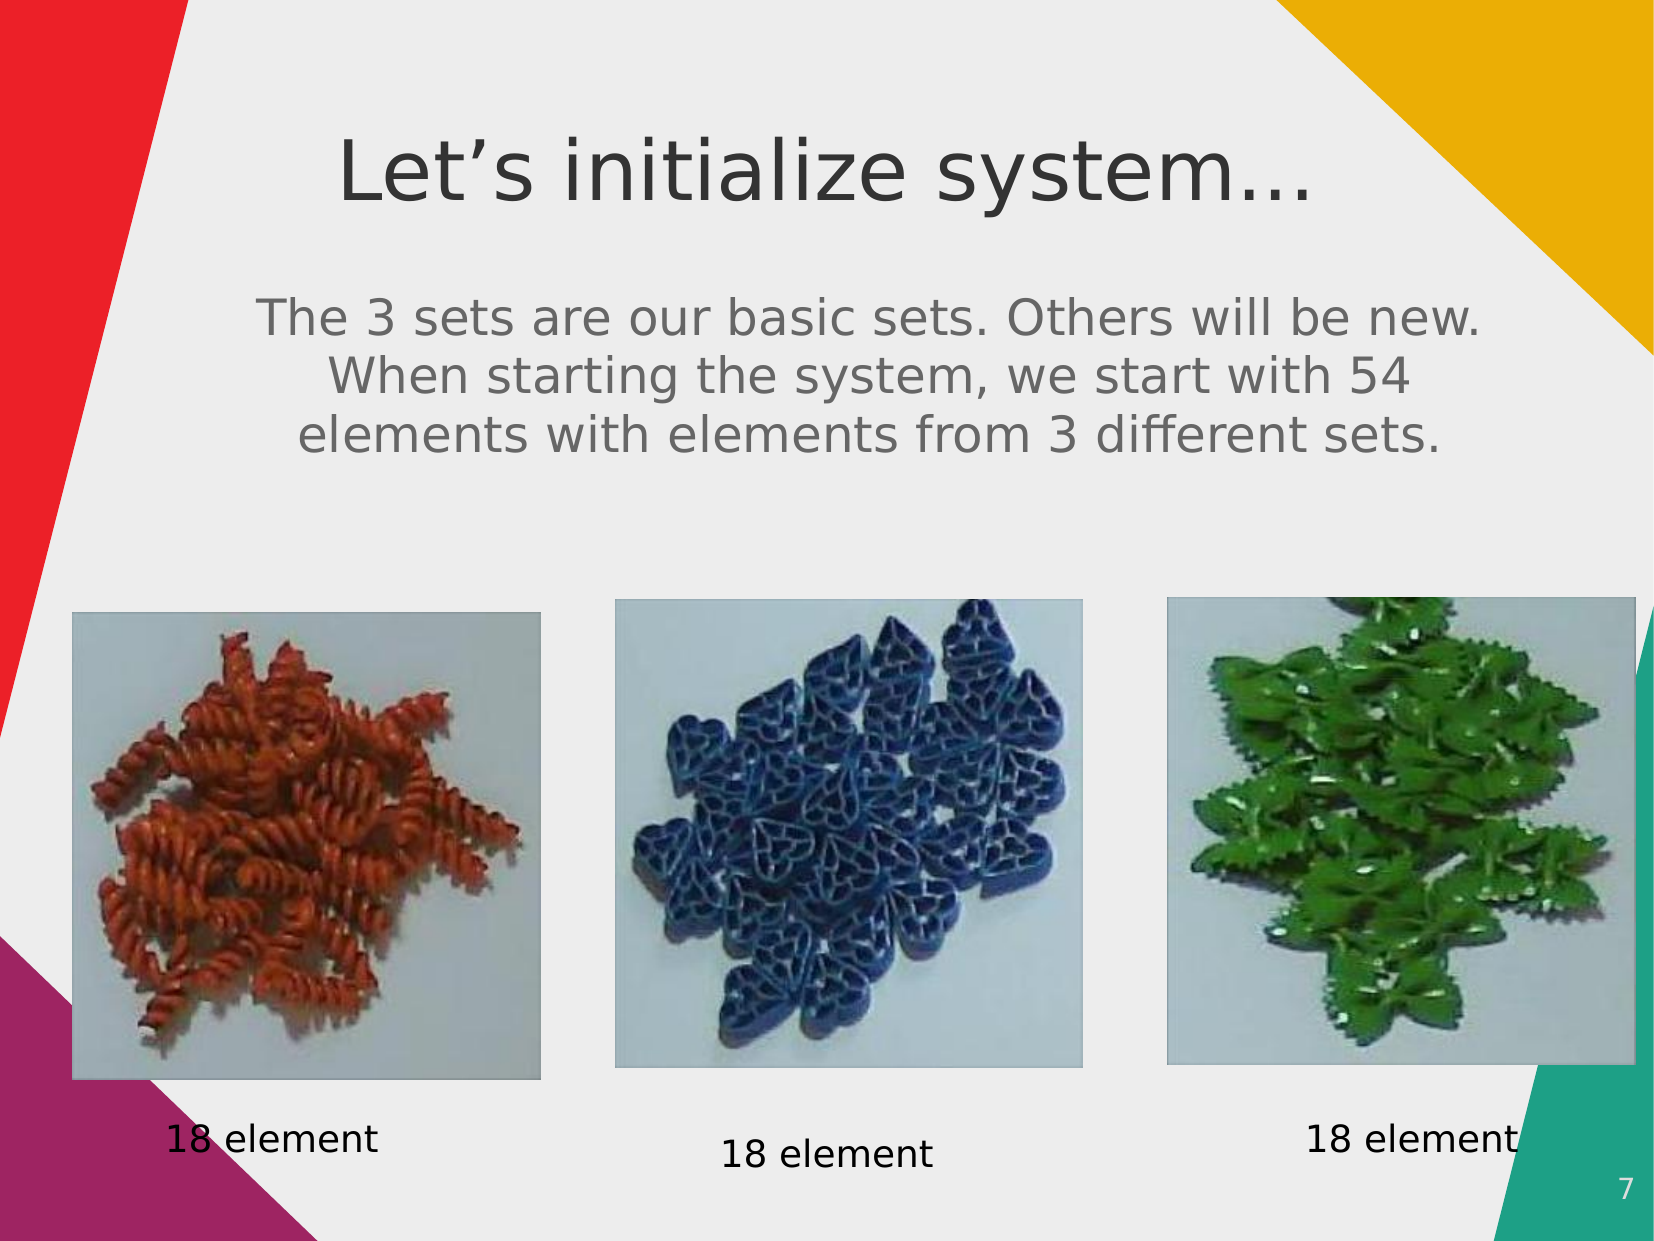

# Let’s initialize system...
The 3 sets are our basic sets. Others will be new. When starting the system, we start with 54 elements with elements from 3 different sets.
18 element
18 element
18 element
7